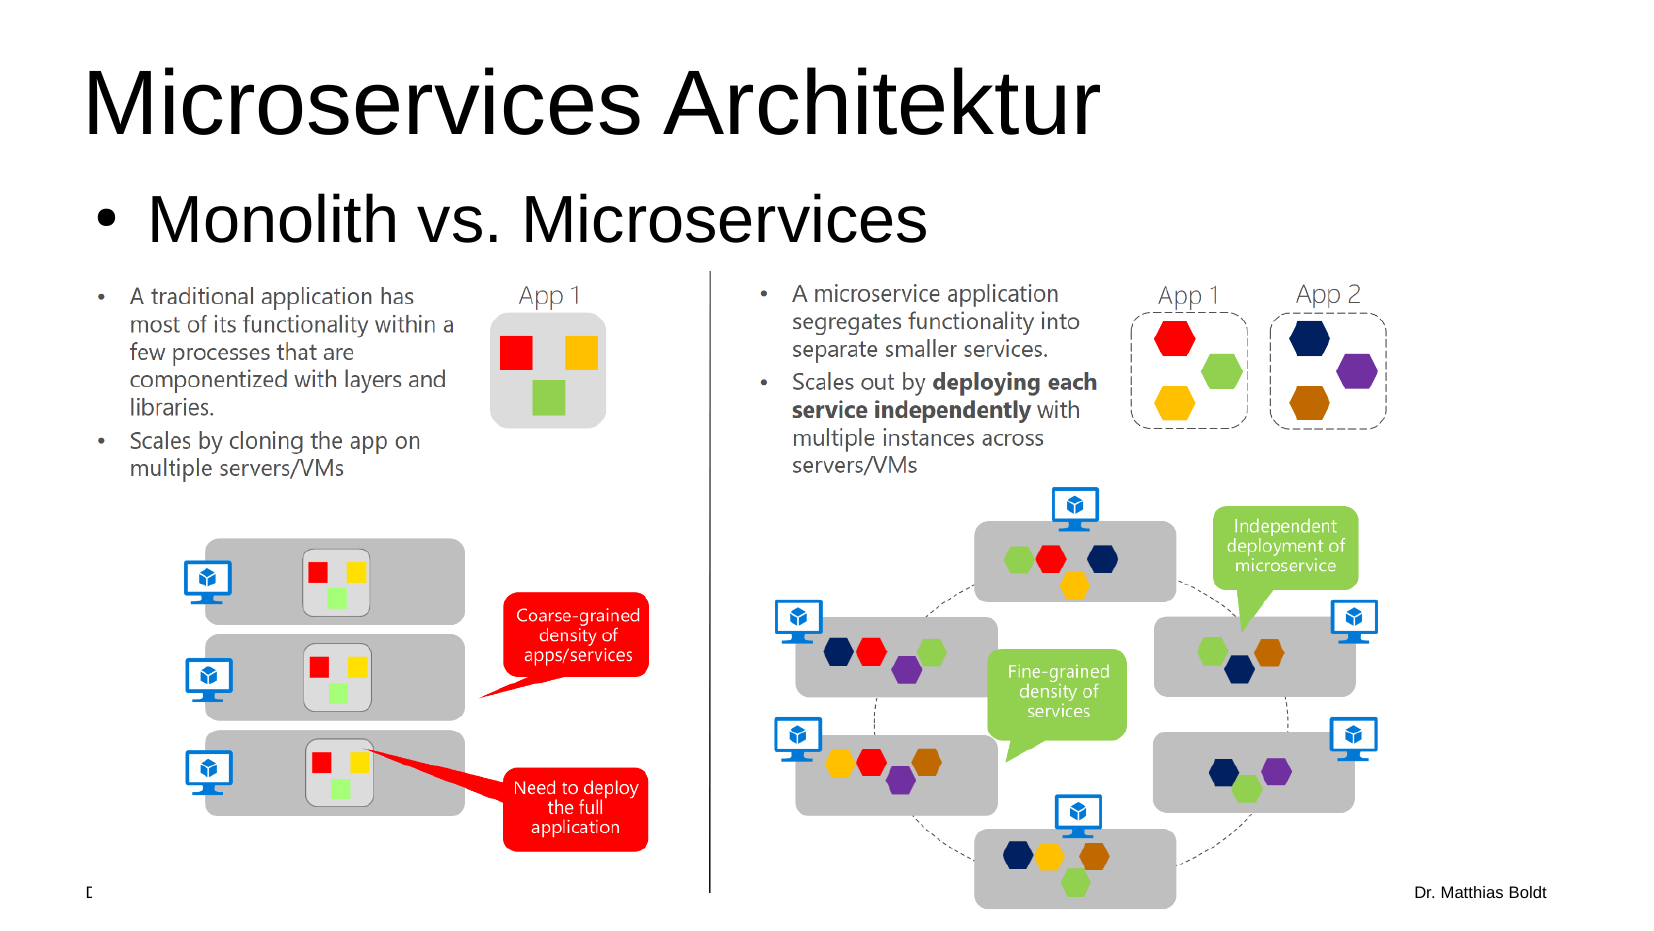

# Microservices Architektur
Monolith vs. Microservices
Docker & Kubernetes																Dr. Matthias Boldt